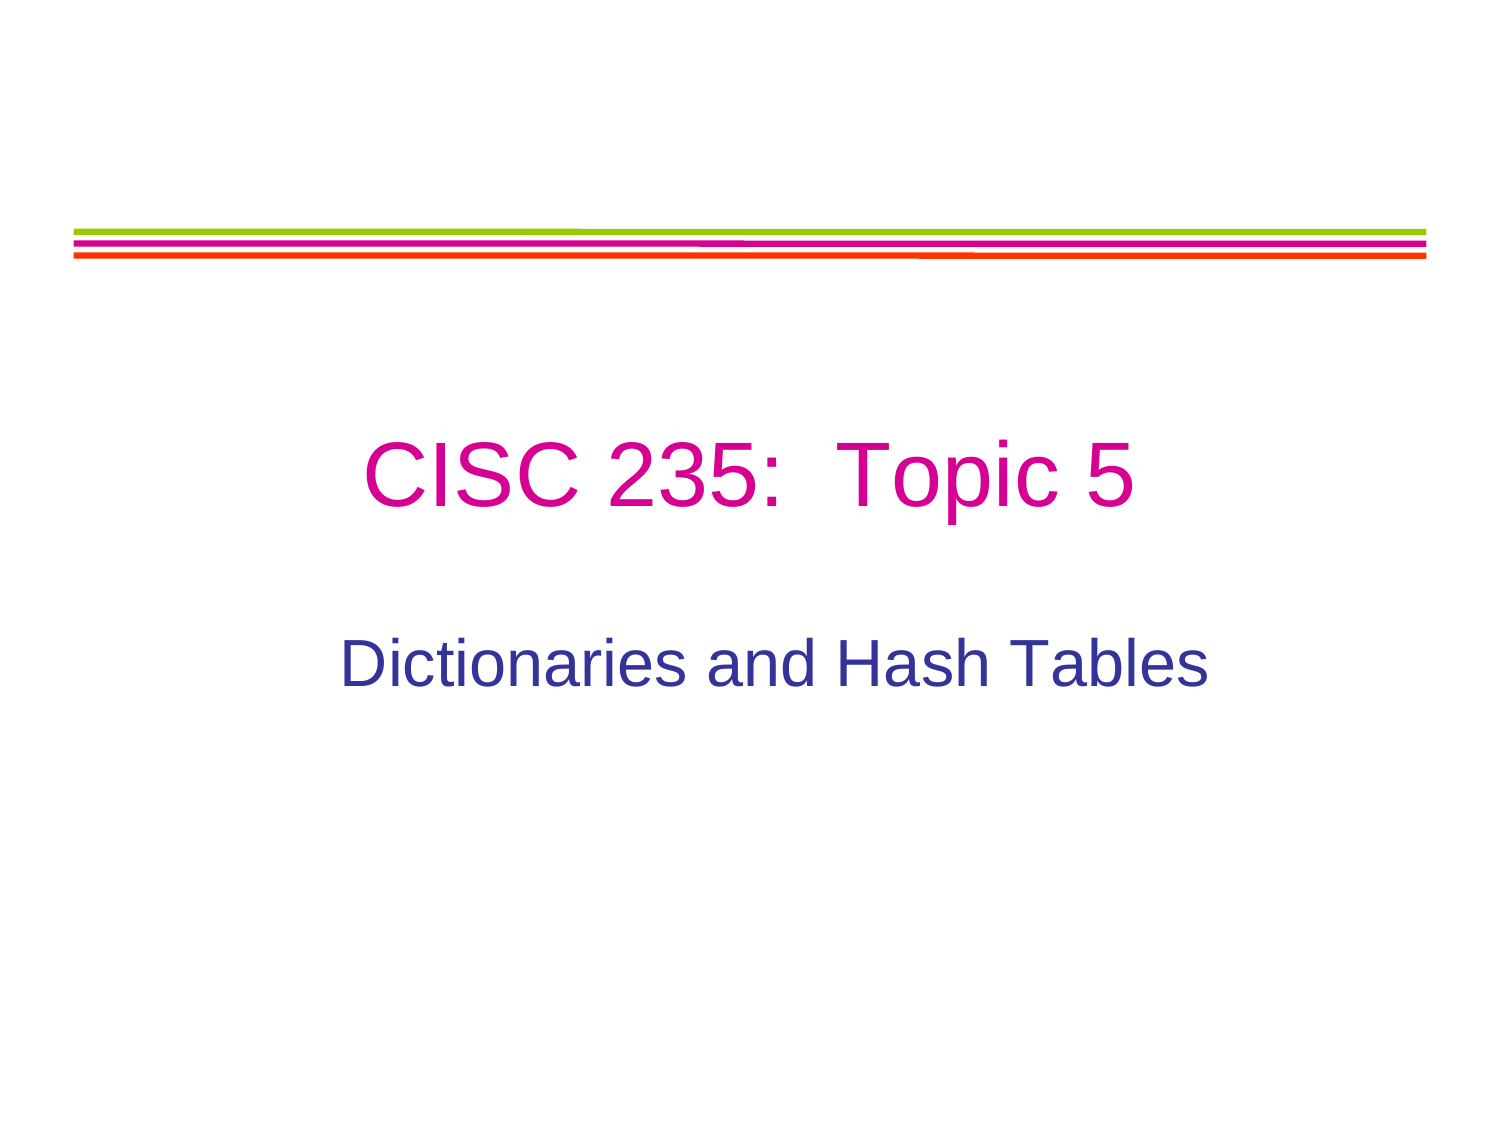

# CISC 235: Topic 5
Dictionaries and Hash Tables